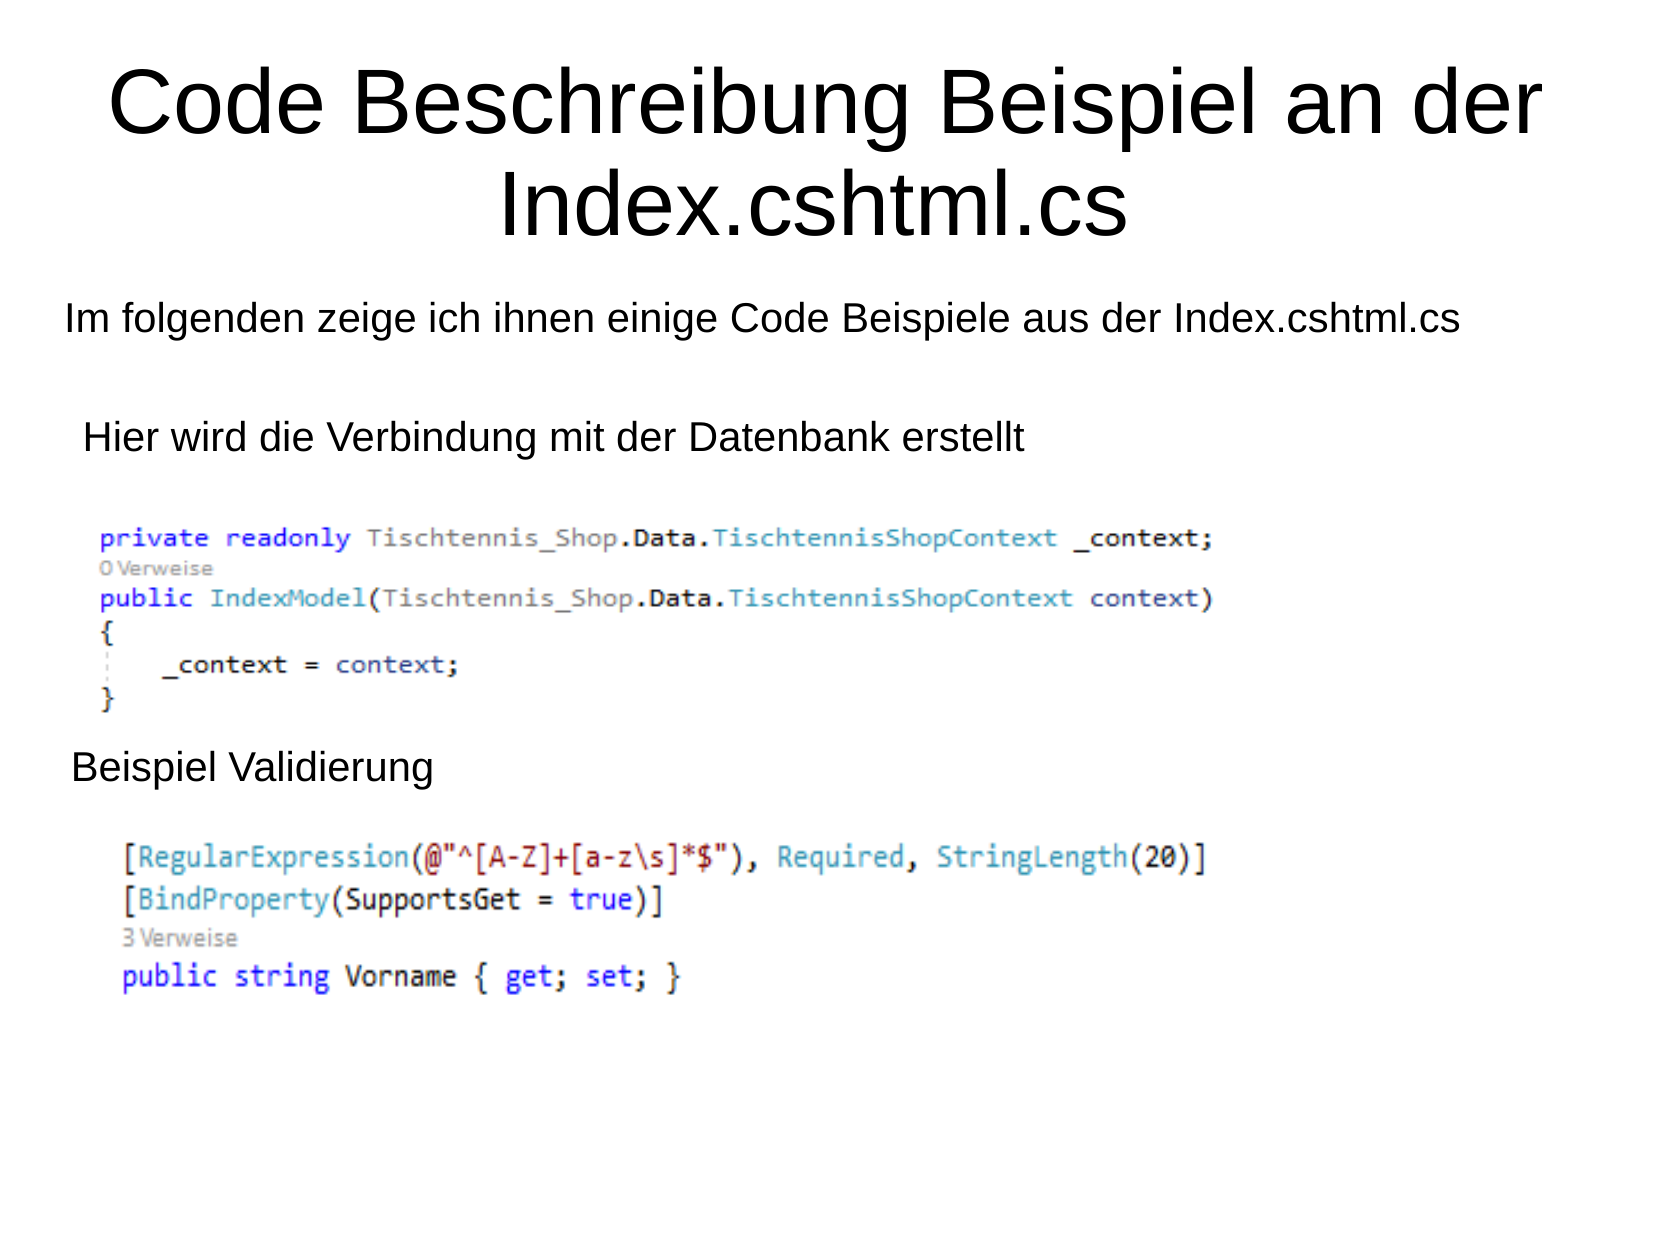

# Code Beschreibung Beispiel an der Index.cshtml.cs
Im folgenden zeige ich ihnen einige Code Beispiele aus der Index.cshtml.cs
Hier wird die Verbindung mit der Datenbank erstellt
Beispiel Validierung